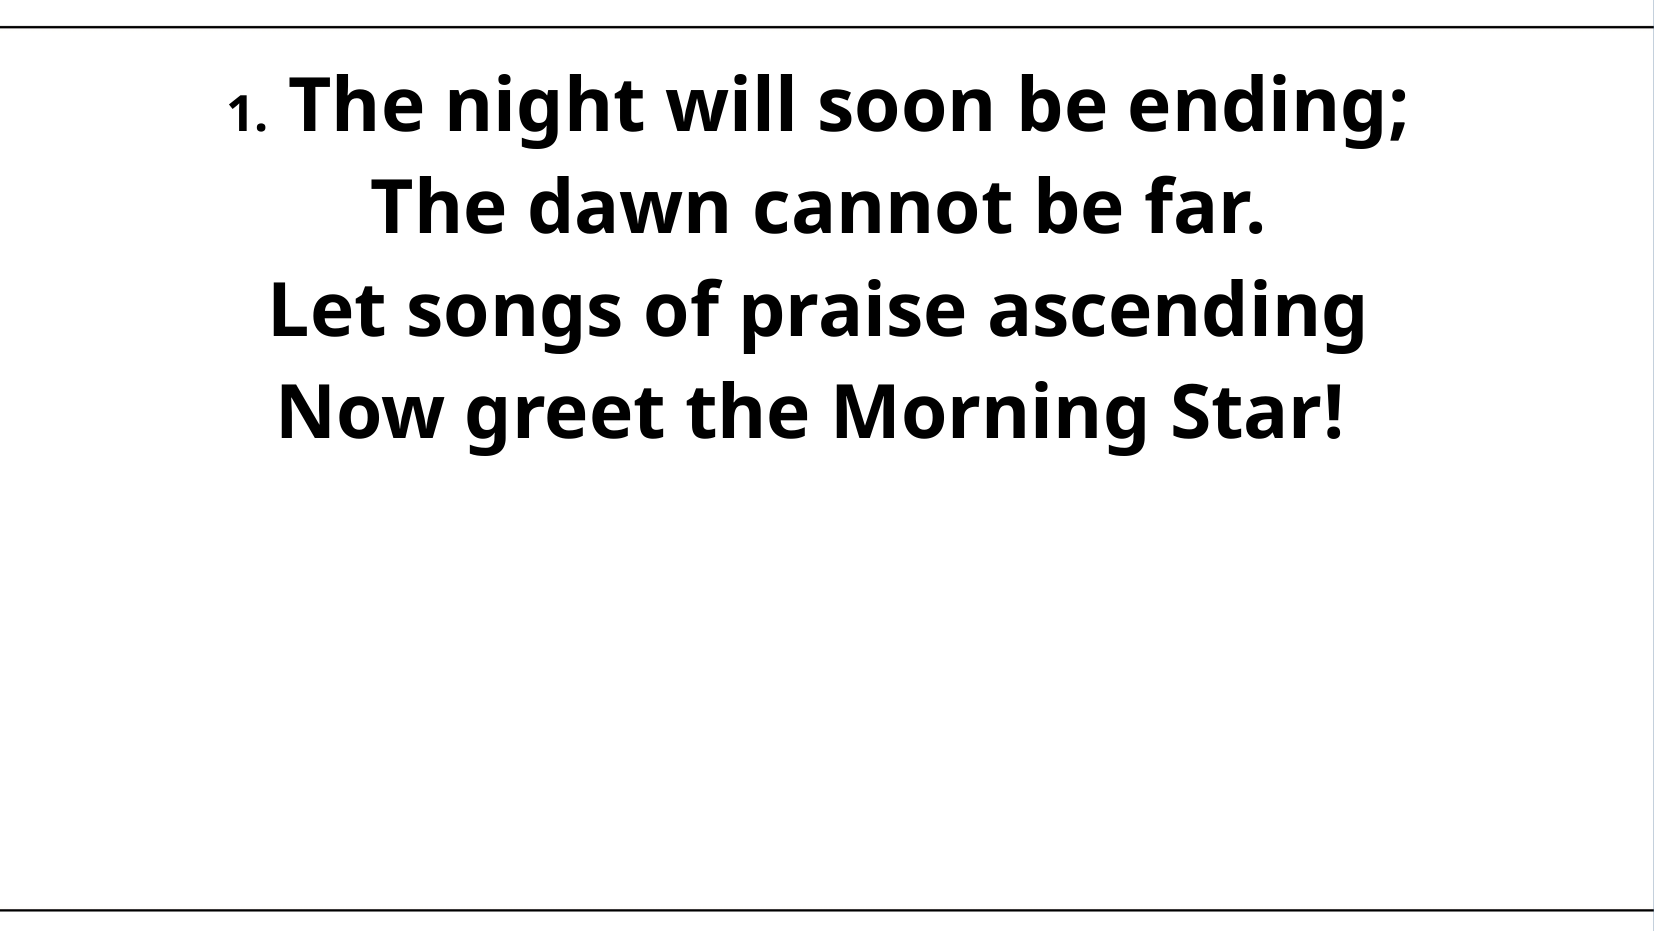

1. The night will soon be ending;
The dawn cannot be far.
Let songs of praise ascending
Now greet the Morning Star!